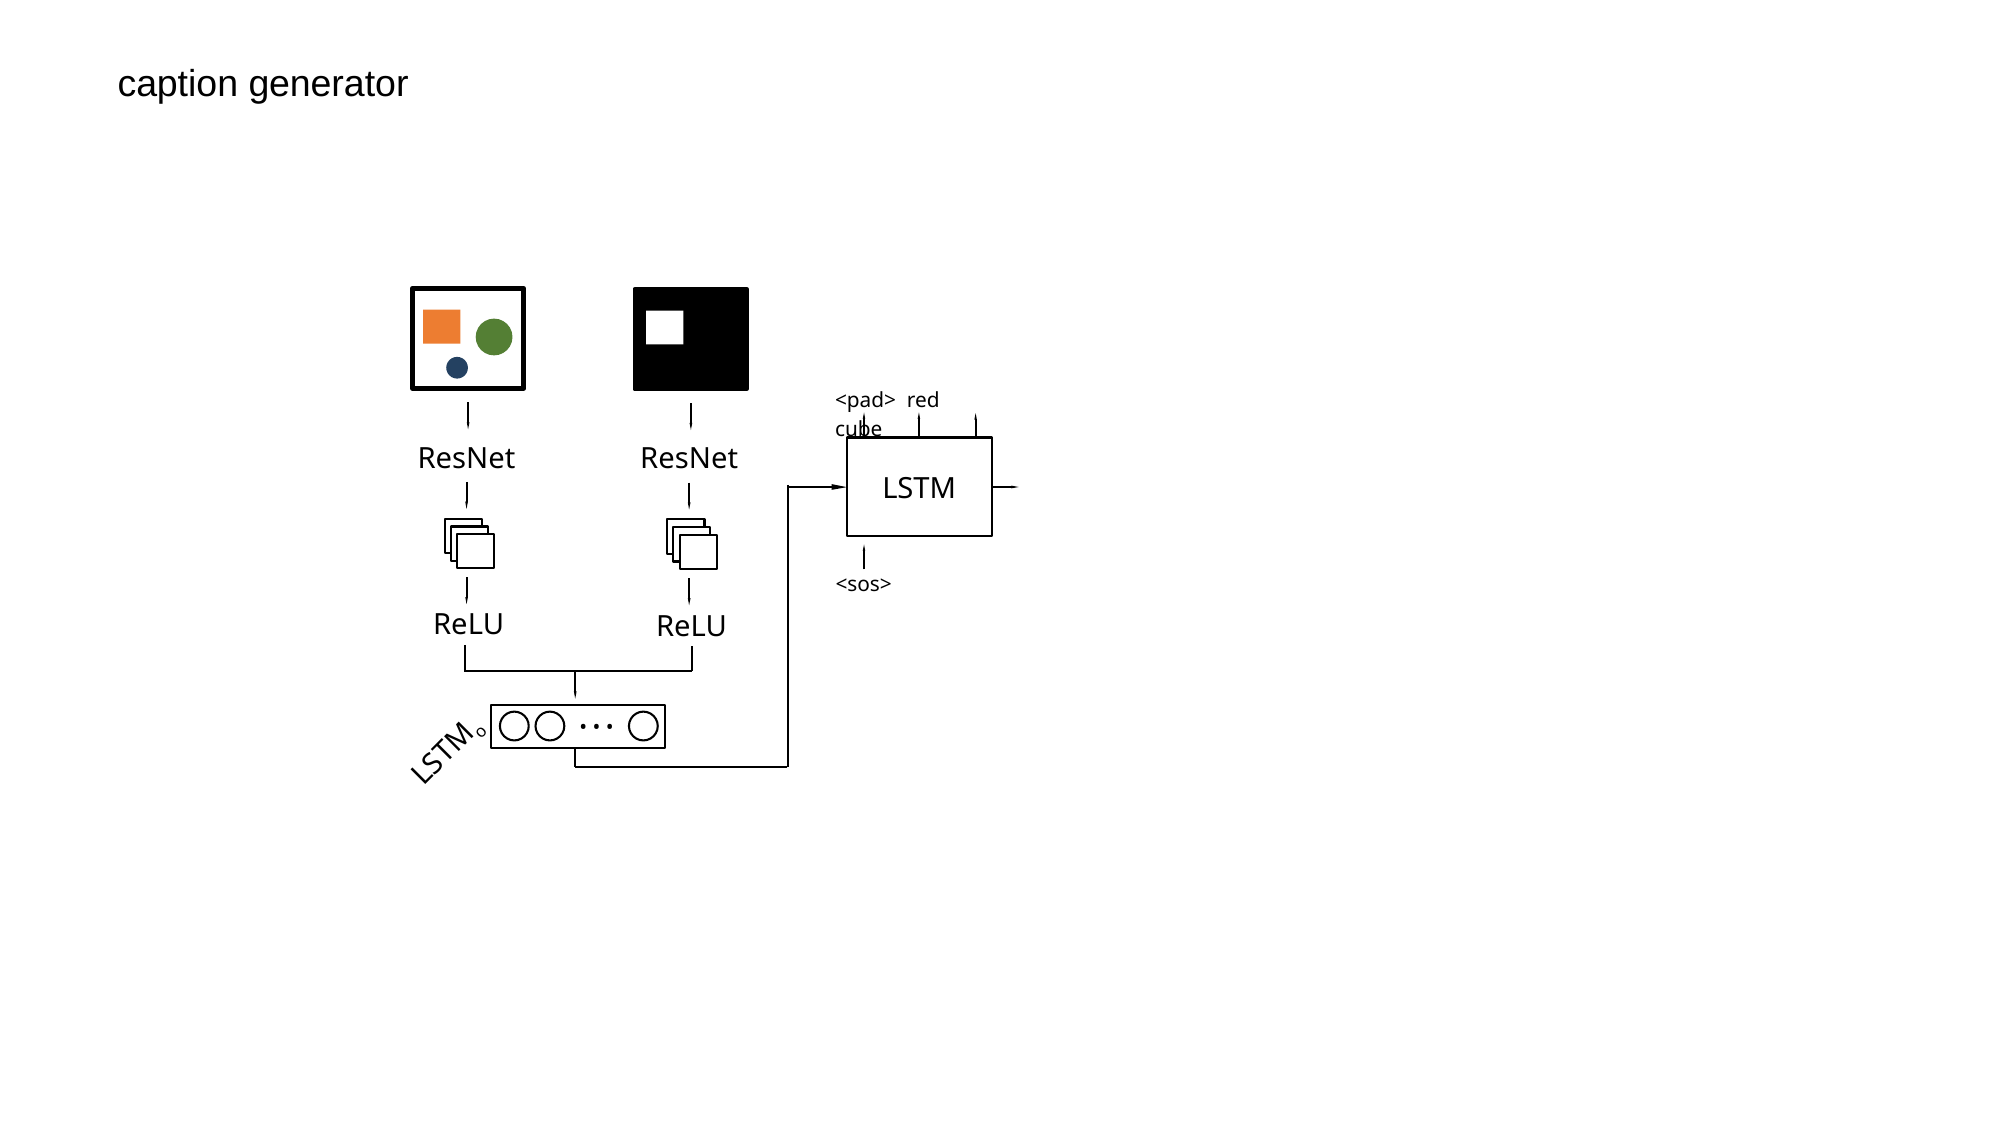

caption generator
<pad> red cube
ResNet
ResNet
LSTM
<sos>
ReLU
ReLU
LSTMo
• • •